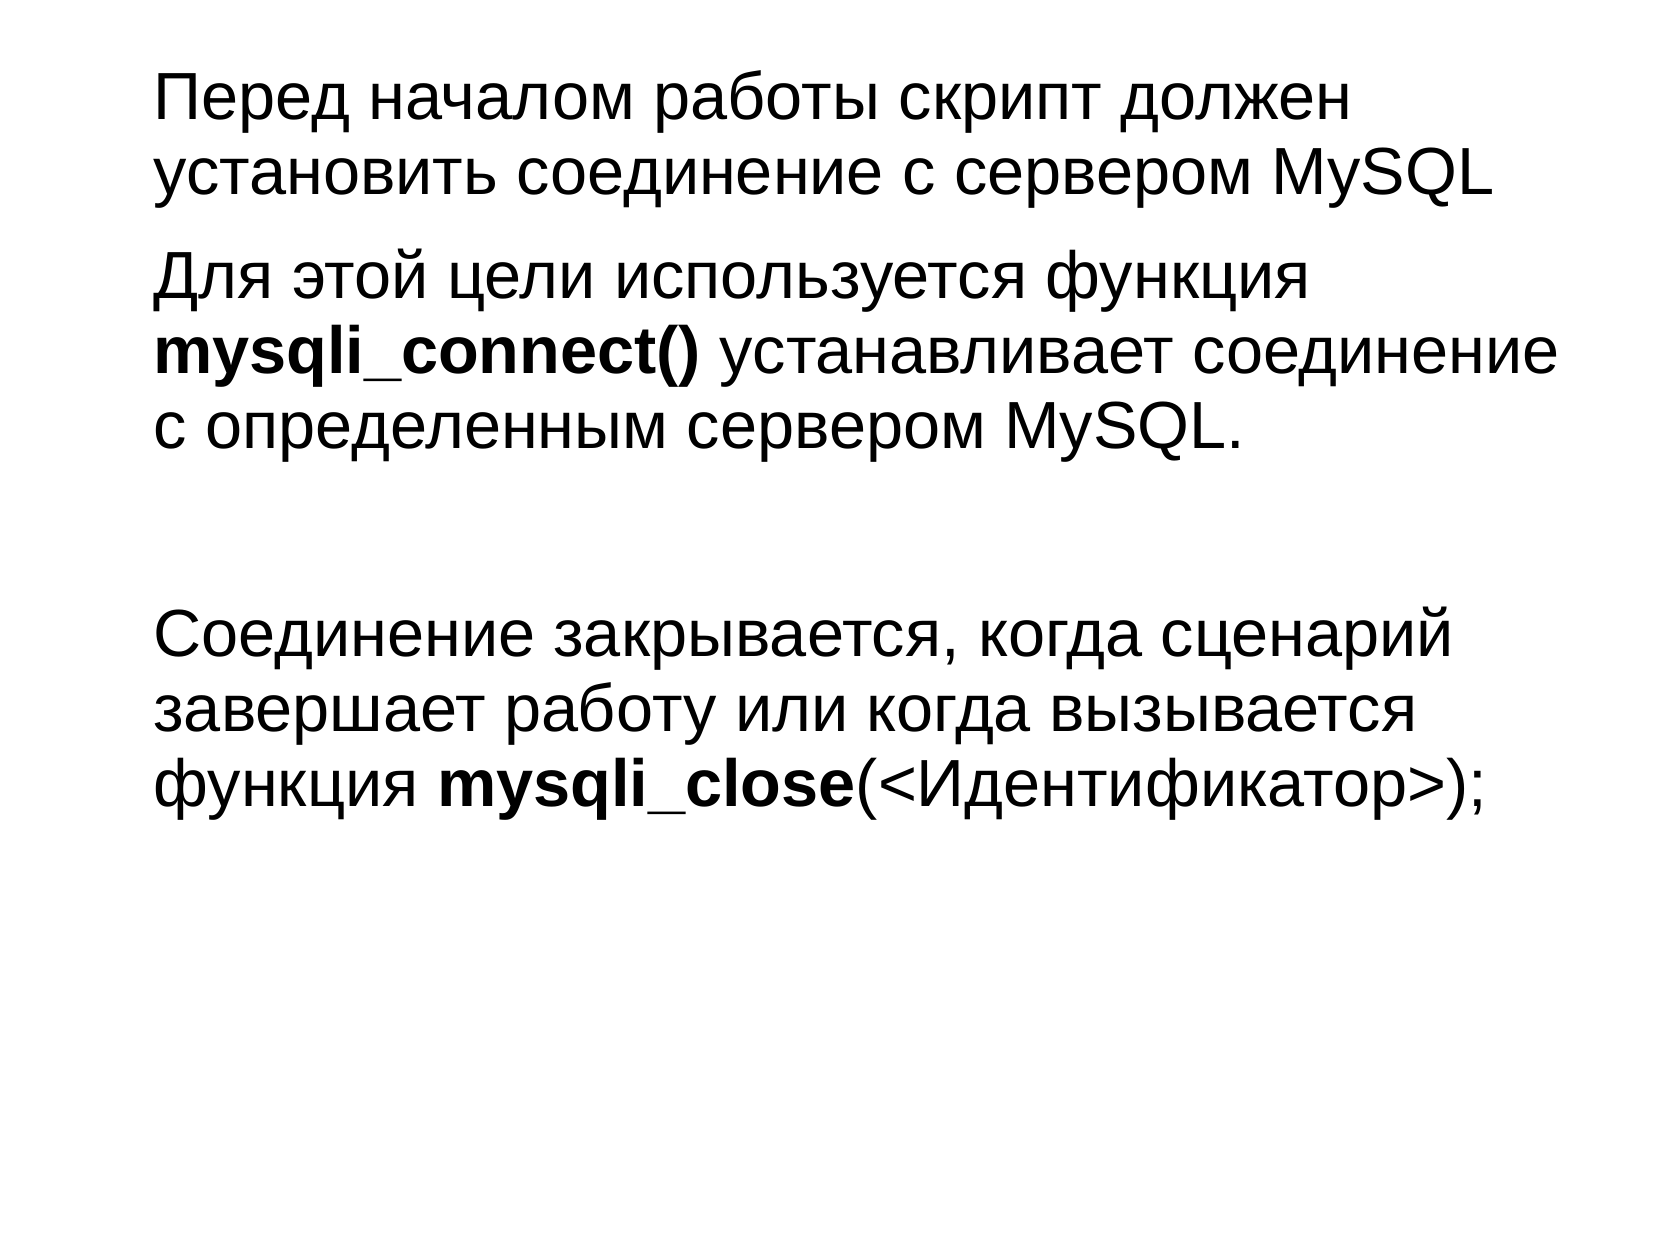

# Перед началом работы скрипт должен установить соединение с сервером MySQL
Для этой цели используется функция mysqli_connect() устанавливает соединение с определенным сервером MySQL.
Cоединение закрывается, когда сценарий завершает работу или когда вызывается функция mysqli_close(<Идентификатор>);